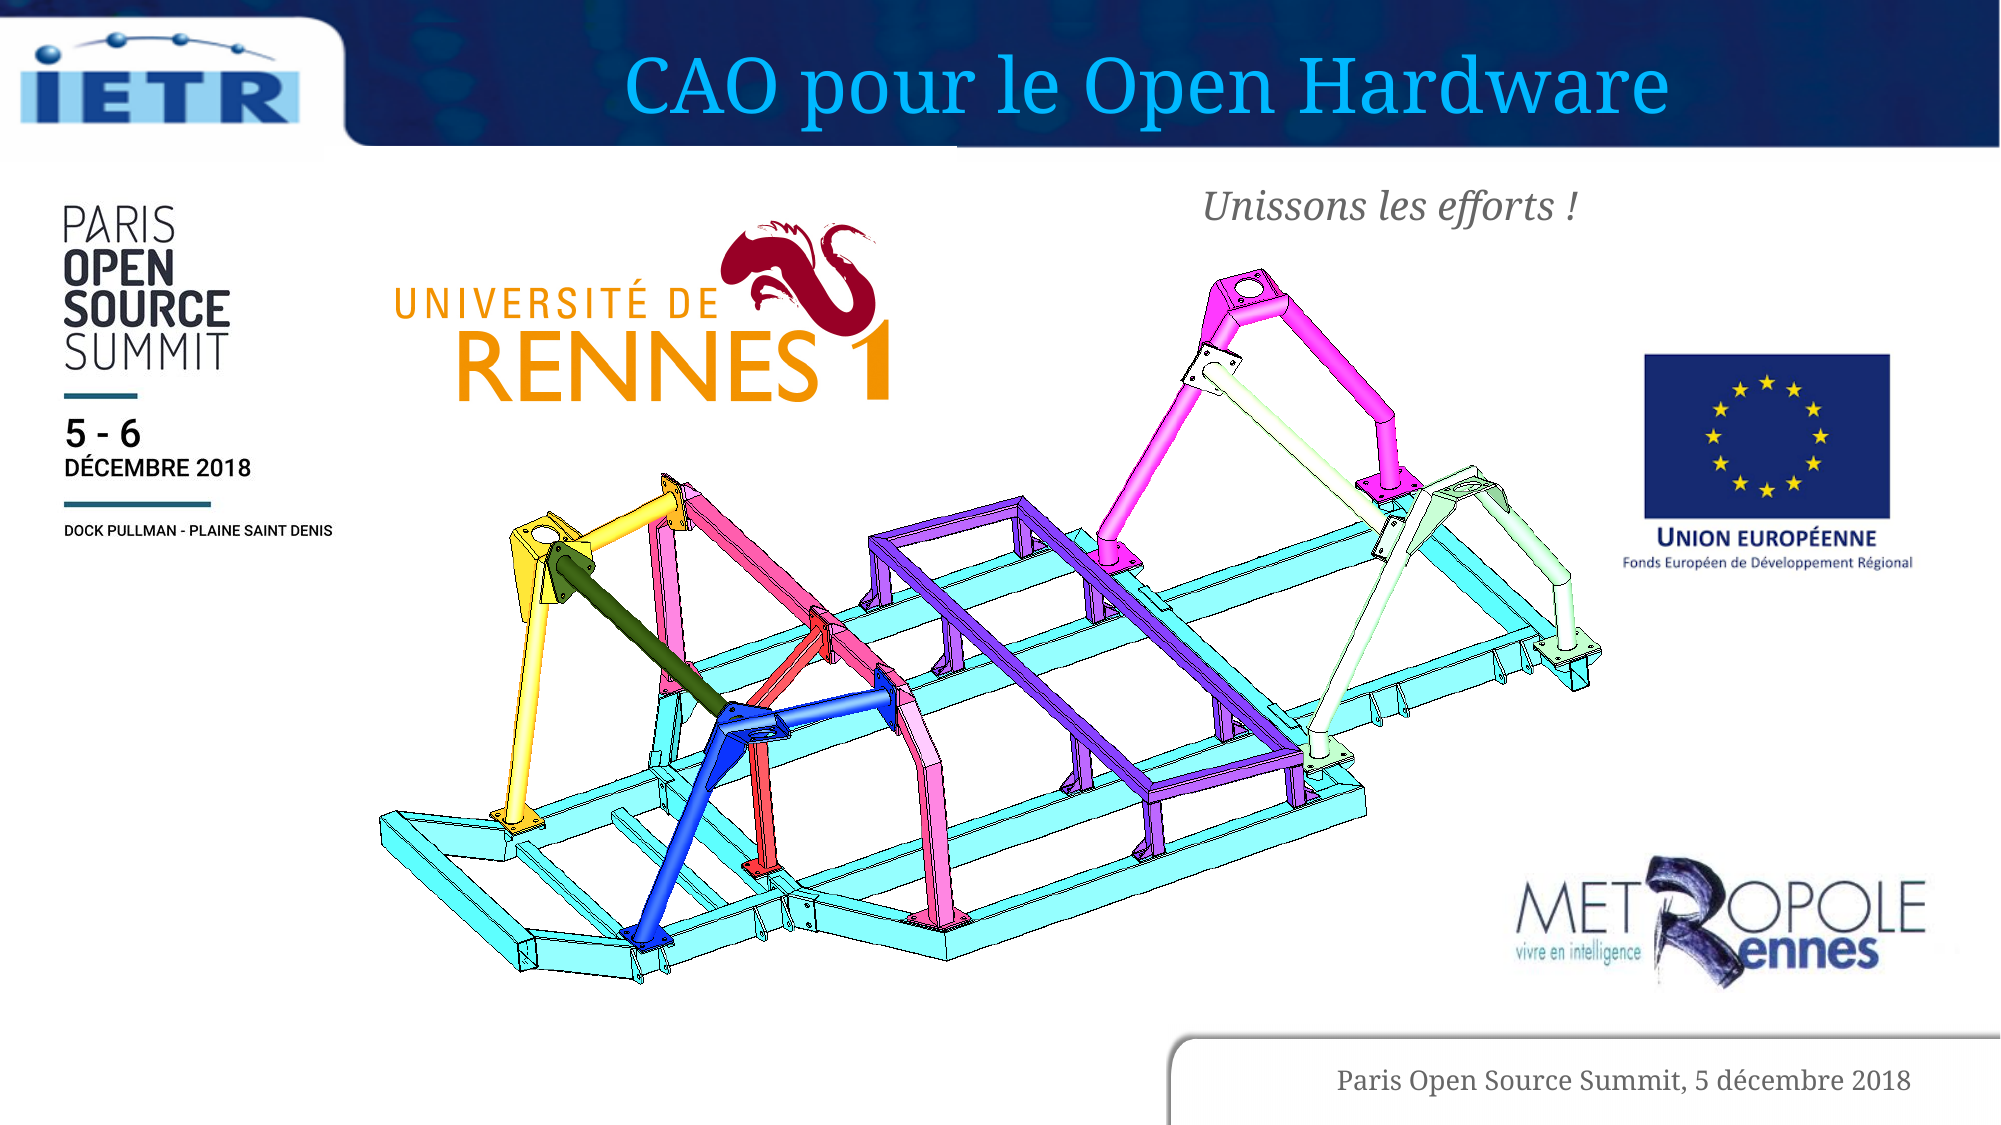

CAO pour le Open Hardware
Unissons les efforts !
Paris Open Source Summit, 5 décembre 2018